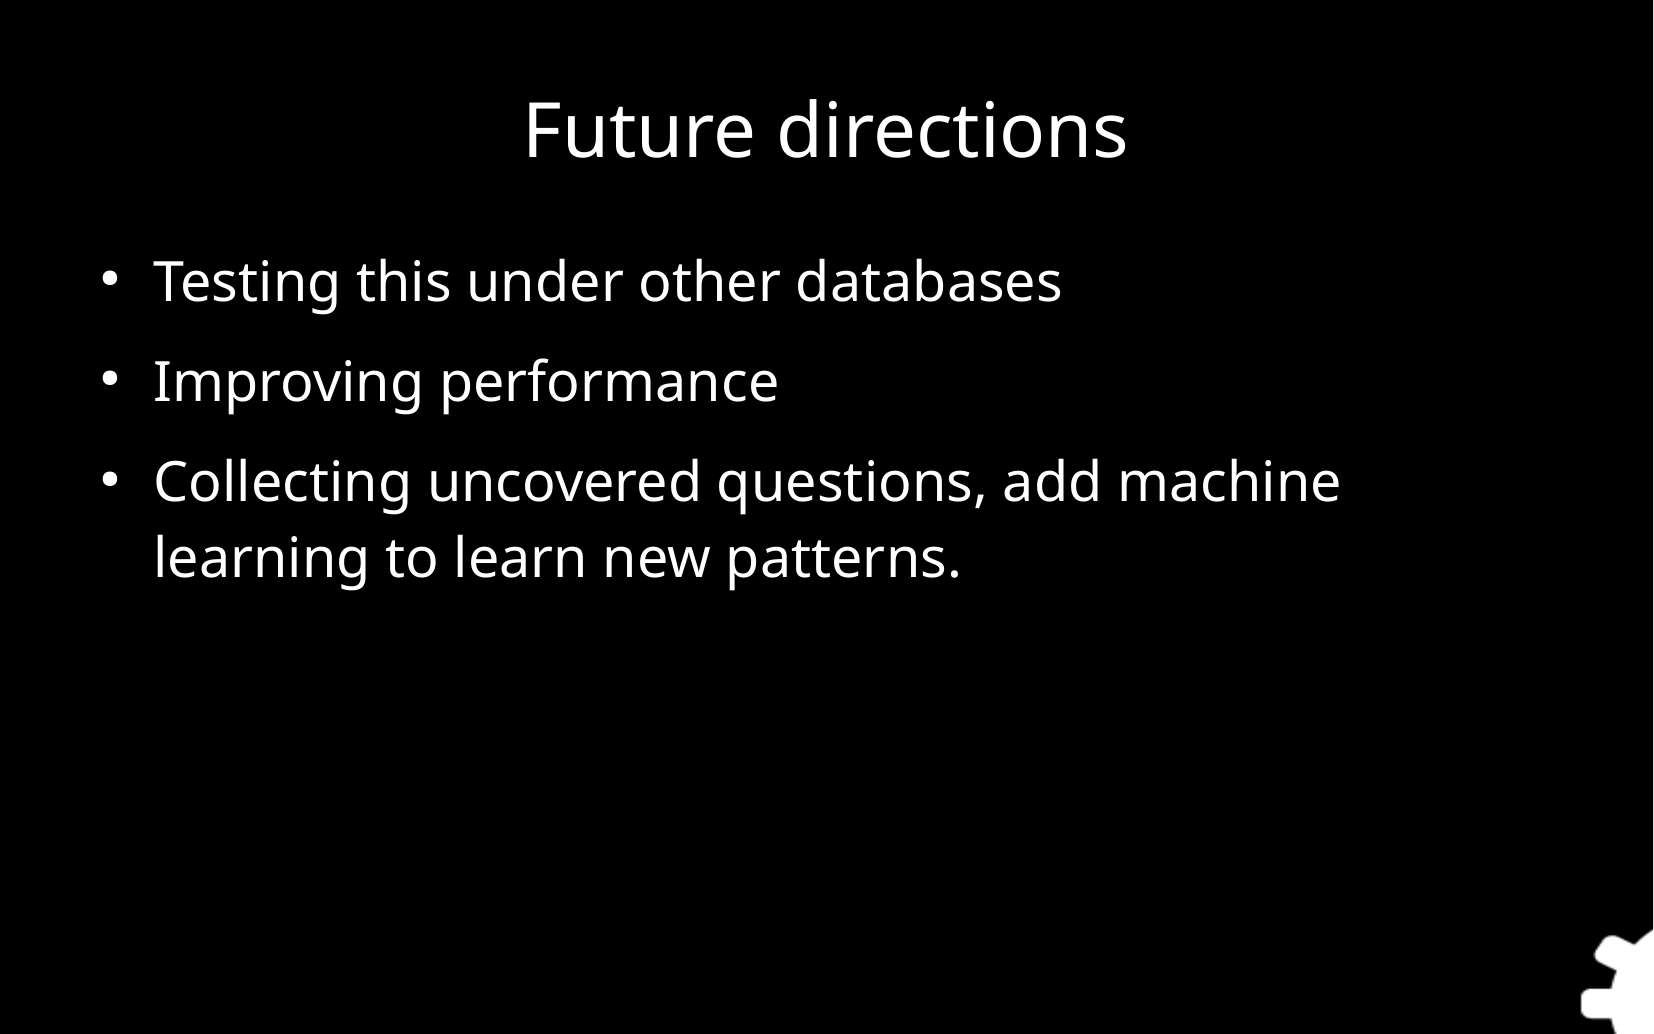

# Future directions
Testing this under other databases
Improving performance
Collecting uncovered questions, add machine learning to learn new patterns.